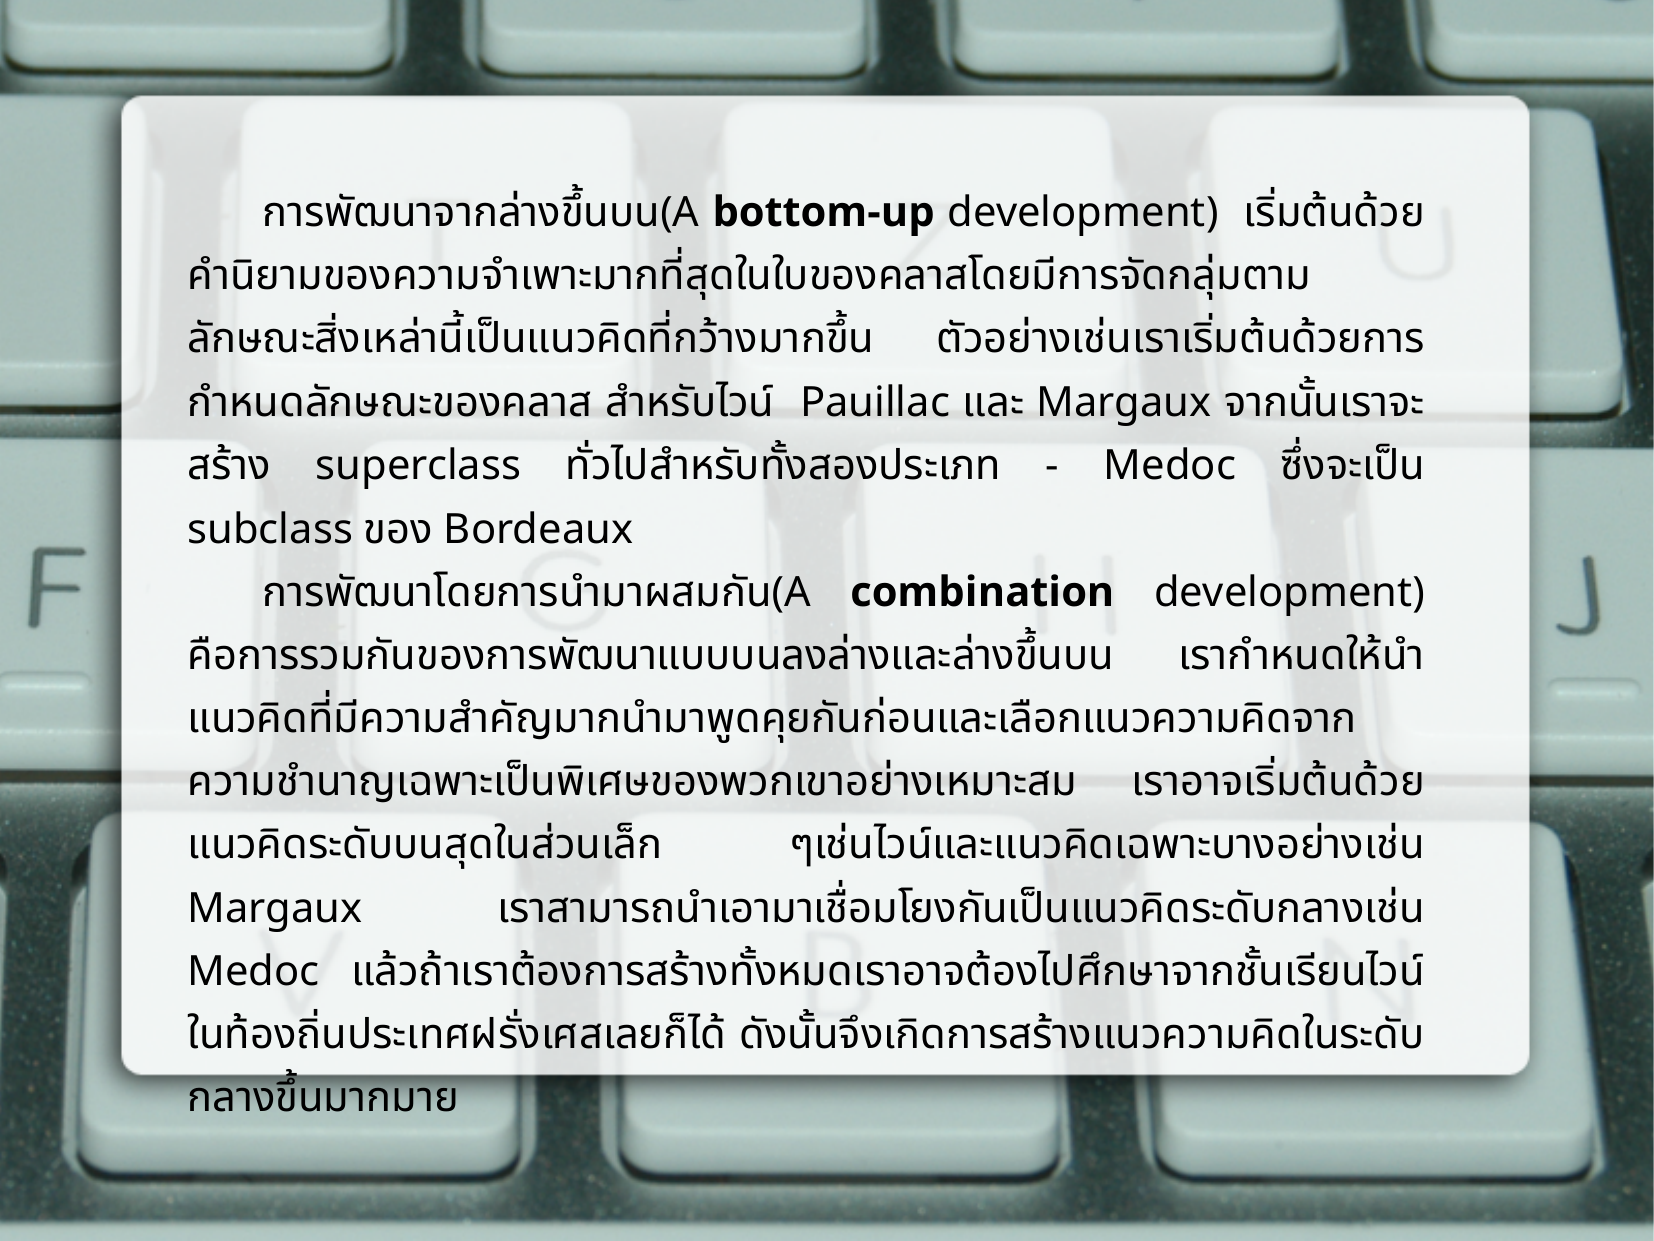

#
	การพัฒนาจากล่างขึ้นบน(A bottom-up development) เริ่มต้นด้วยคำนิยามของความจำเพาะมากที่สุดในใบของคลาสโดยมีการจัดกลุ่มตามลักษณะสิ่งเหล่านี้เป็นแนวคิดที่กว้างมากขึ้น ตัวอย่างเช่นเราเริ่มต้นด้วยการกำหนดลักษณะของคลาส สำหรับไวน์ Pauillac และ Margaux จากนั้นเราจะสร้าง superclass ทั่วไปสำหรับทั้งสองประเภท - Medoc ซึ่งจะเป็น subclass ของ Bordeaux
	การพัฒนาโดยการนำมาผสมกัน(A combination development) คือการรวมกันของการพัฒนาแบบบนลงล่างและล่างขึ้นบน เรากำหนดให้นำแนวคิดที่มีความสำคัญมากนำมาพูดคุยกันก่อนและเลือกแนวความคิดจากความชำนาญเฉพาะเป็นพิเศษของพวกเขาอย่างเหมาะสม เราอาจเริ่มต้นด้วยแนวคิดระดับบนสุดในส่วนเล็ก ๆเช่นไวน์และแนวคิดเฉพาะบางอย่างเช่น Margaux  เราสามารถนำเอามาเชื่อมโยงกันเป็นแนวคิดระดับกลางเช่น Medoc แล้วถ้าเราต้องการสร้างทั้งหมดเราอาจต้องไปศึกษาจากชั้นเรียนไวน์ในท้องถิ่นประเทศฝรั่งเศสเลยก็ได้ ดังนั้นจึงเกิดการสร้างแนวความคิดในระดับกลางขึ้นมากมาย